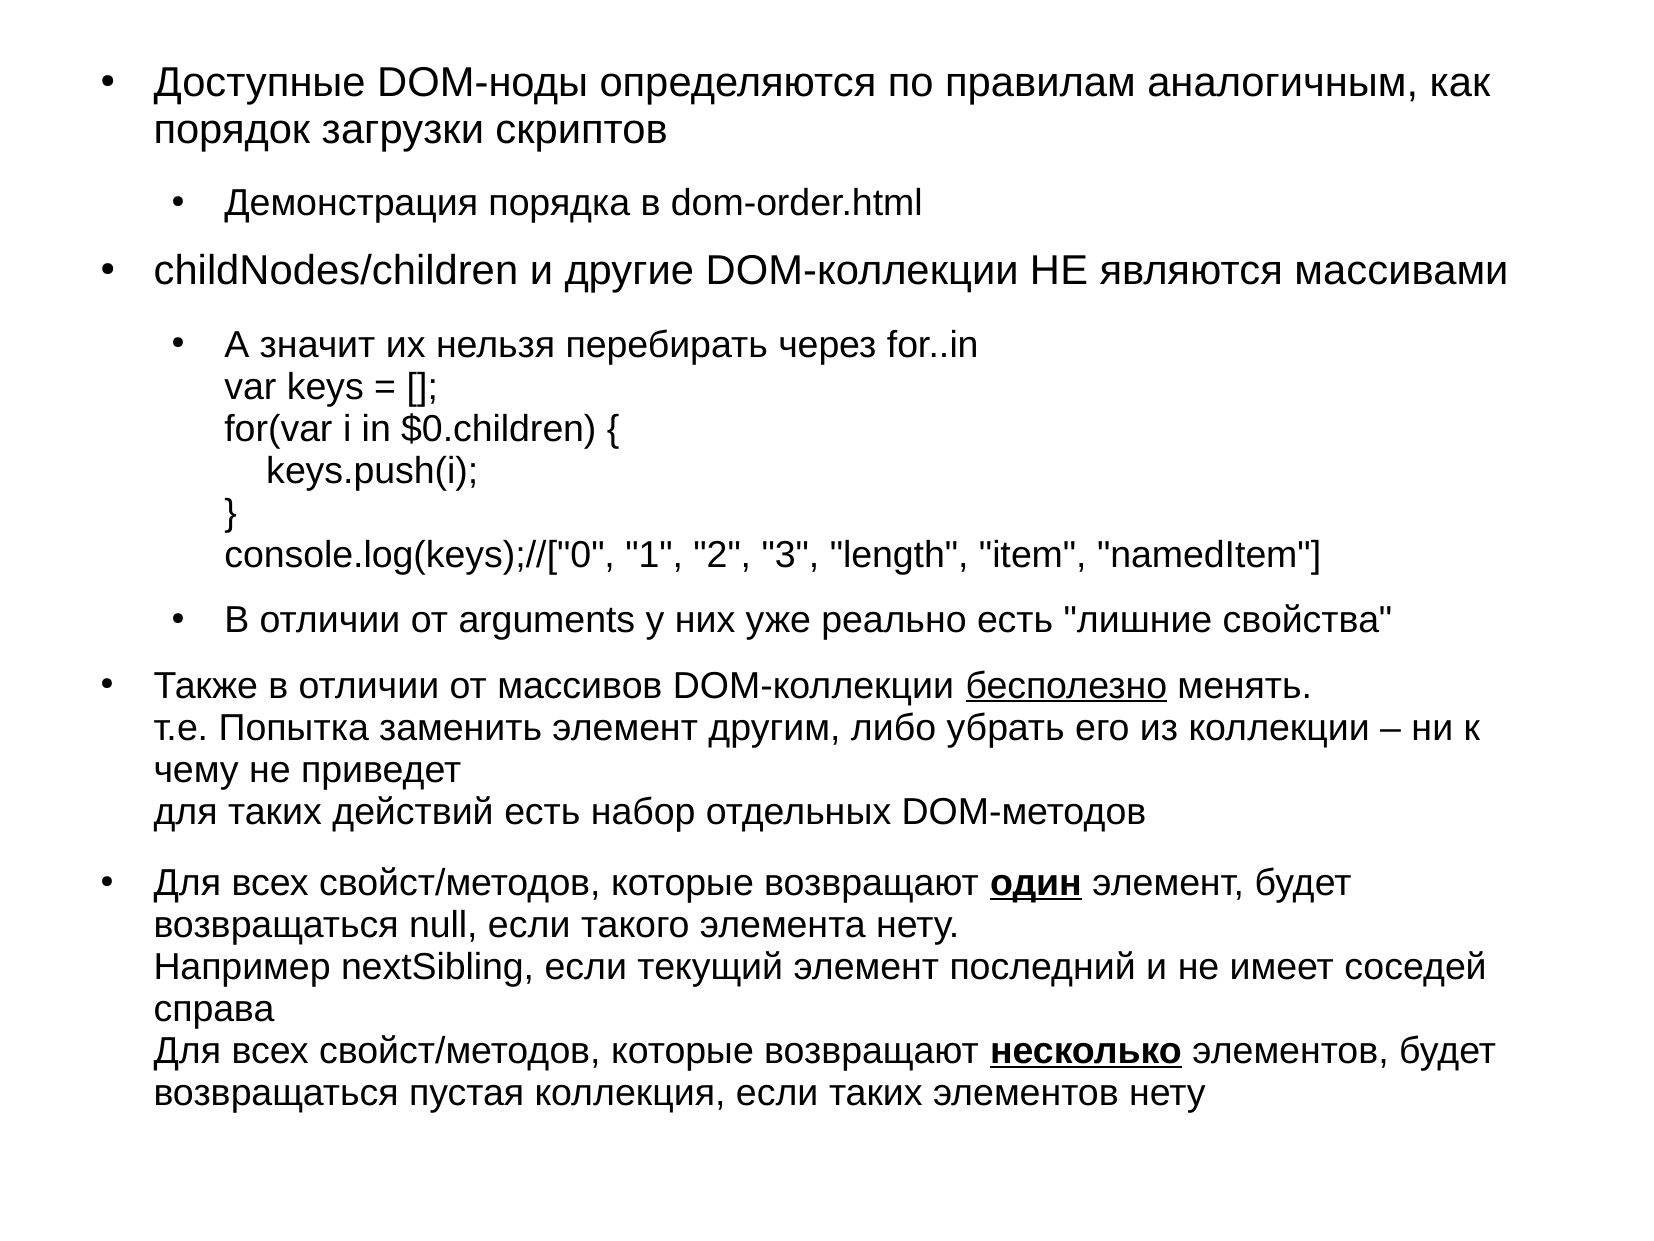

# Доступные DOM-ноды определяются по правилам аналогичным, как порядок загрузки скриптов
Демонстрация порядка в dom-order.html
childNodes/children и другие DOM-коллекции НЕ являются массивами
А значит их нельзя перебирать через for..in
var keys = [];
for(var i in $0.children) {
 keys.push(i);
}
console.log(keys);//["0", "1", "2", "3", "length", "item", "namedItem"]
В отличии от arguments у них уже реально есть "лишние свойства"
Также в отличии от массивов DOM-коллекции бесполезно менять.
т.е. Попытка заменить элемент другим, либо убрать его из коллекции – ни к чему не приведет
для таких действий есть набор отдельных DOM-методов
Для всех свойст/методов, которые возвращают один элемент, будет возвращаться null, если такого элемента нету.
Например nextSibling, если текущий элемент последний и не имеет соседей справа
Для всех свойст/методов, которые возвращают несколько элементов, будет возвращаться пустая коллекция, если таких элементов нету